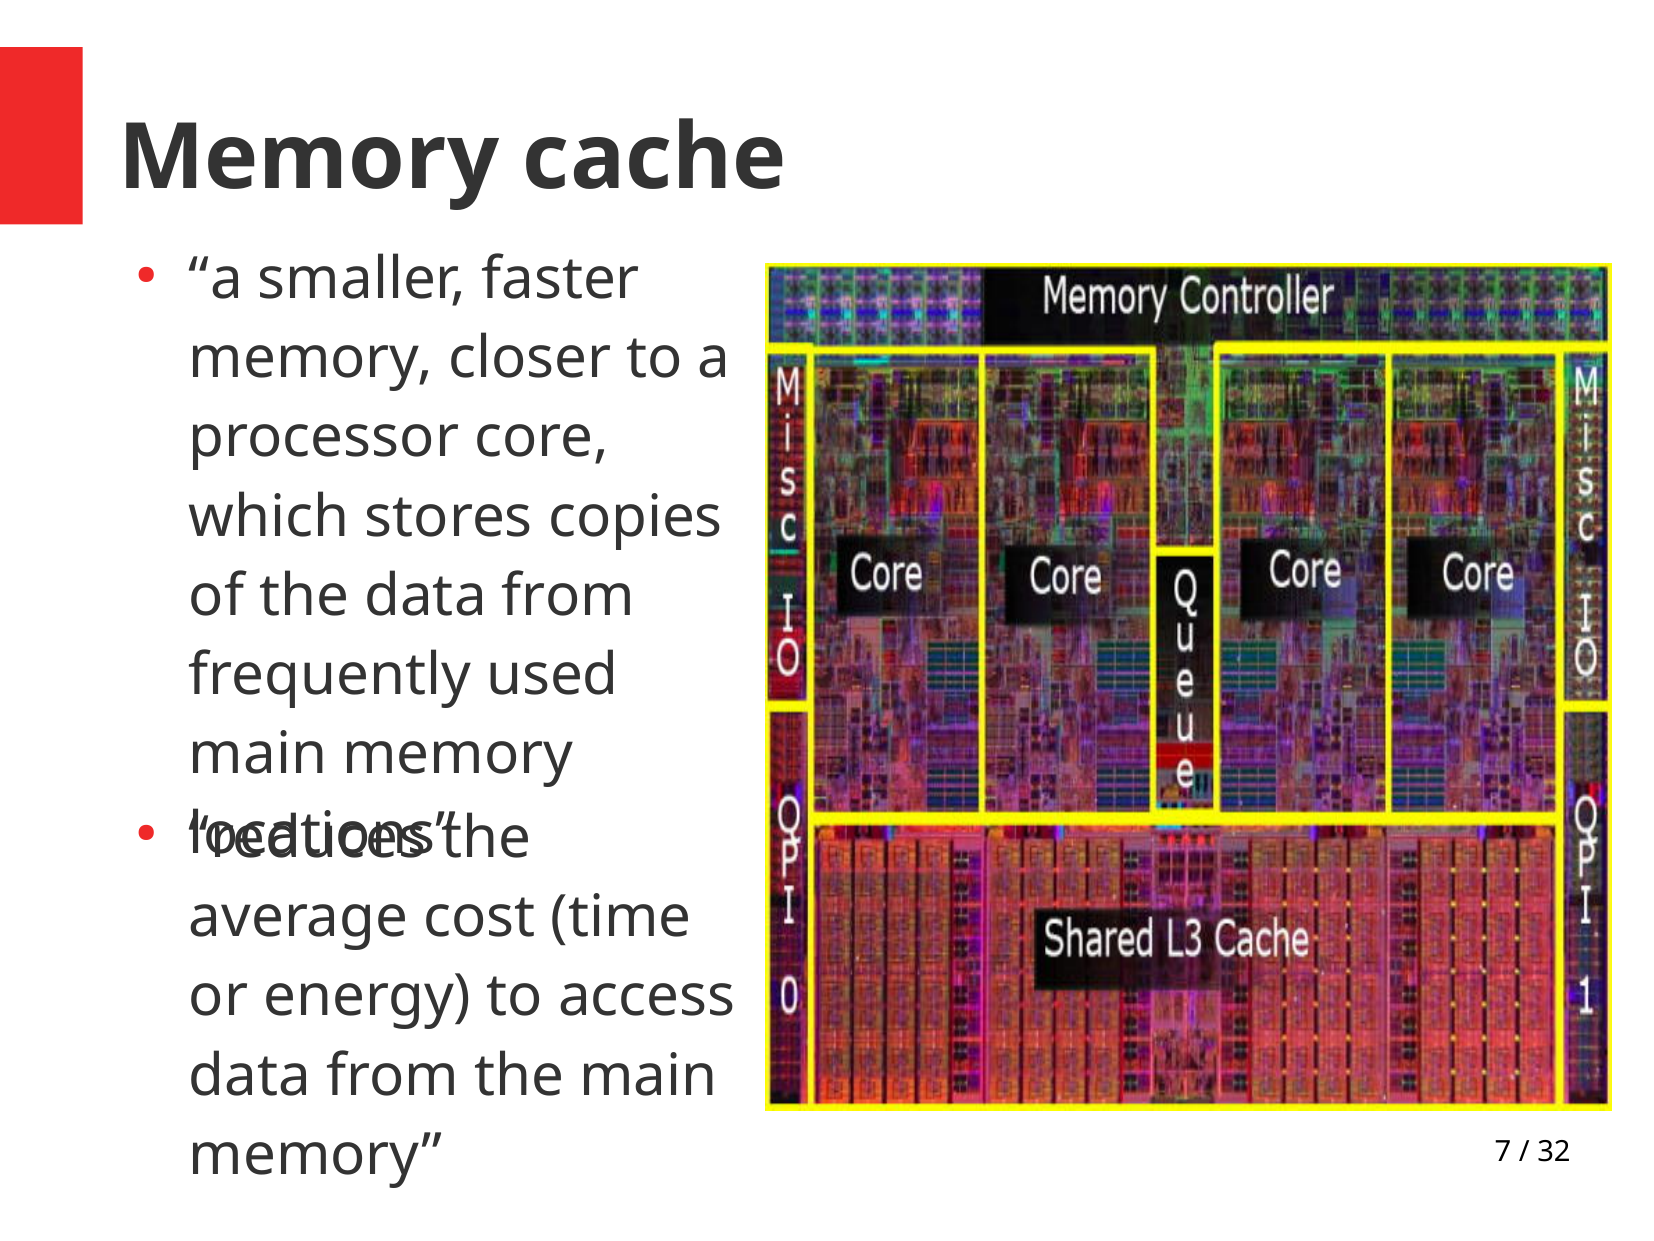

# Memory cache
“a smaller, faster memory, closer to a processor core, which stores copies of the data from frequently used main memory locations”
“reduces the average cost (time or energy) to access data from the main memory”
7